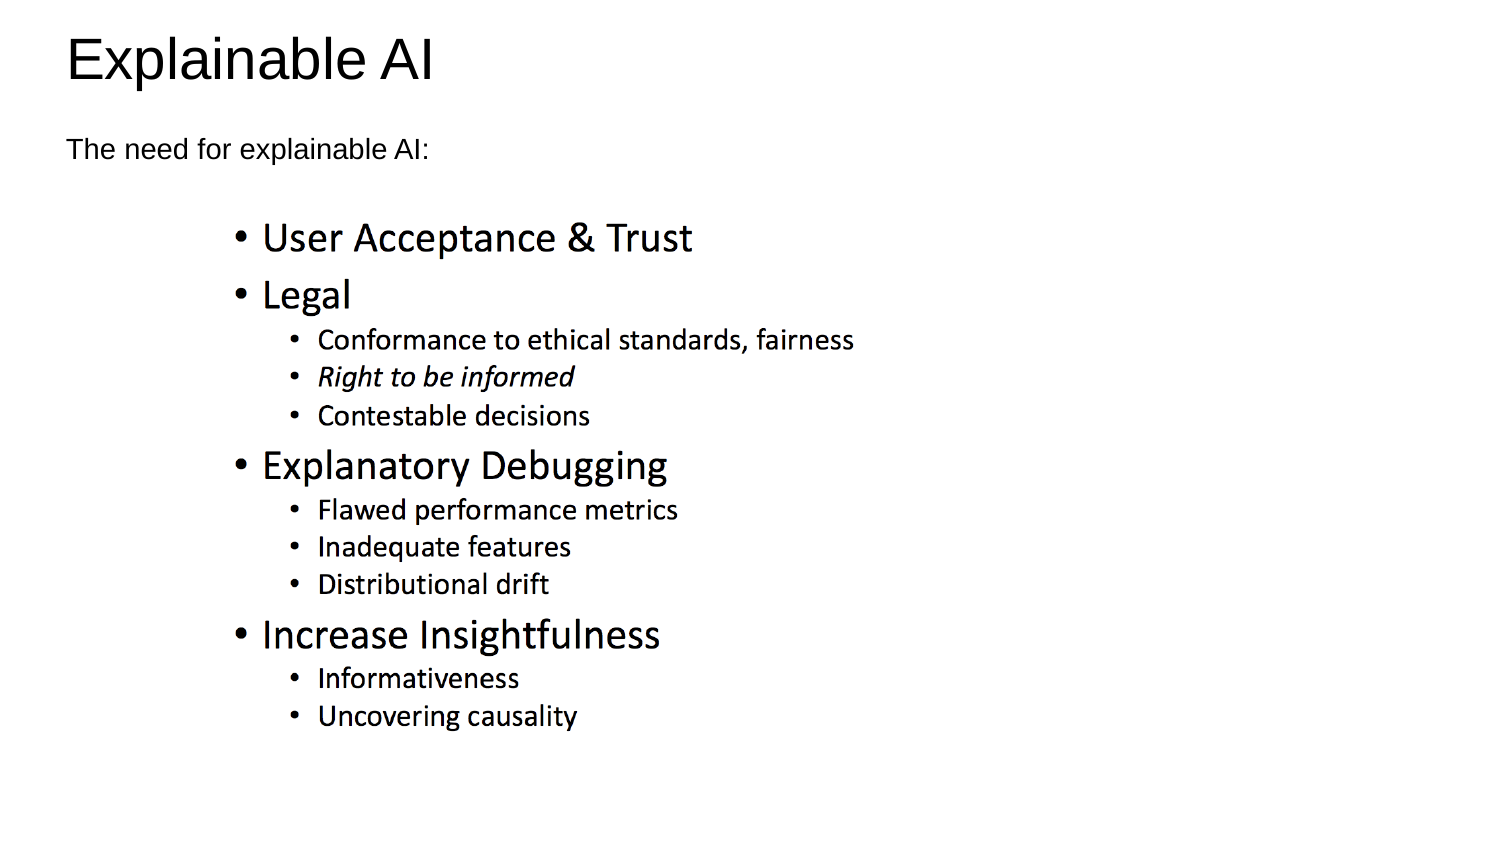

# Explainable AI
The need for explainable AI: